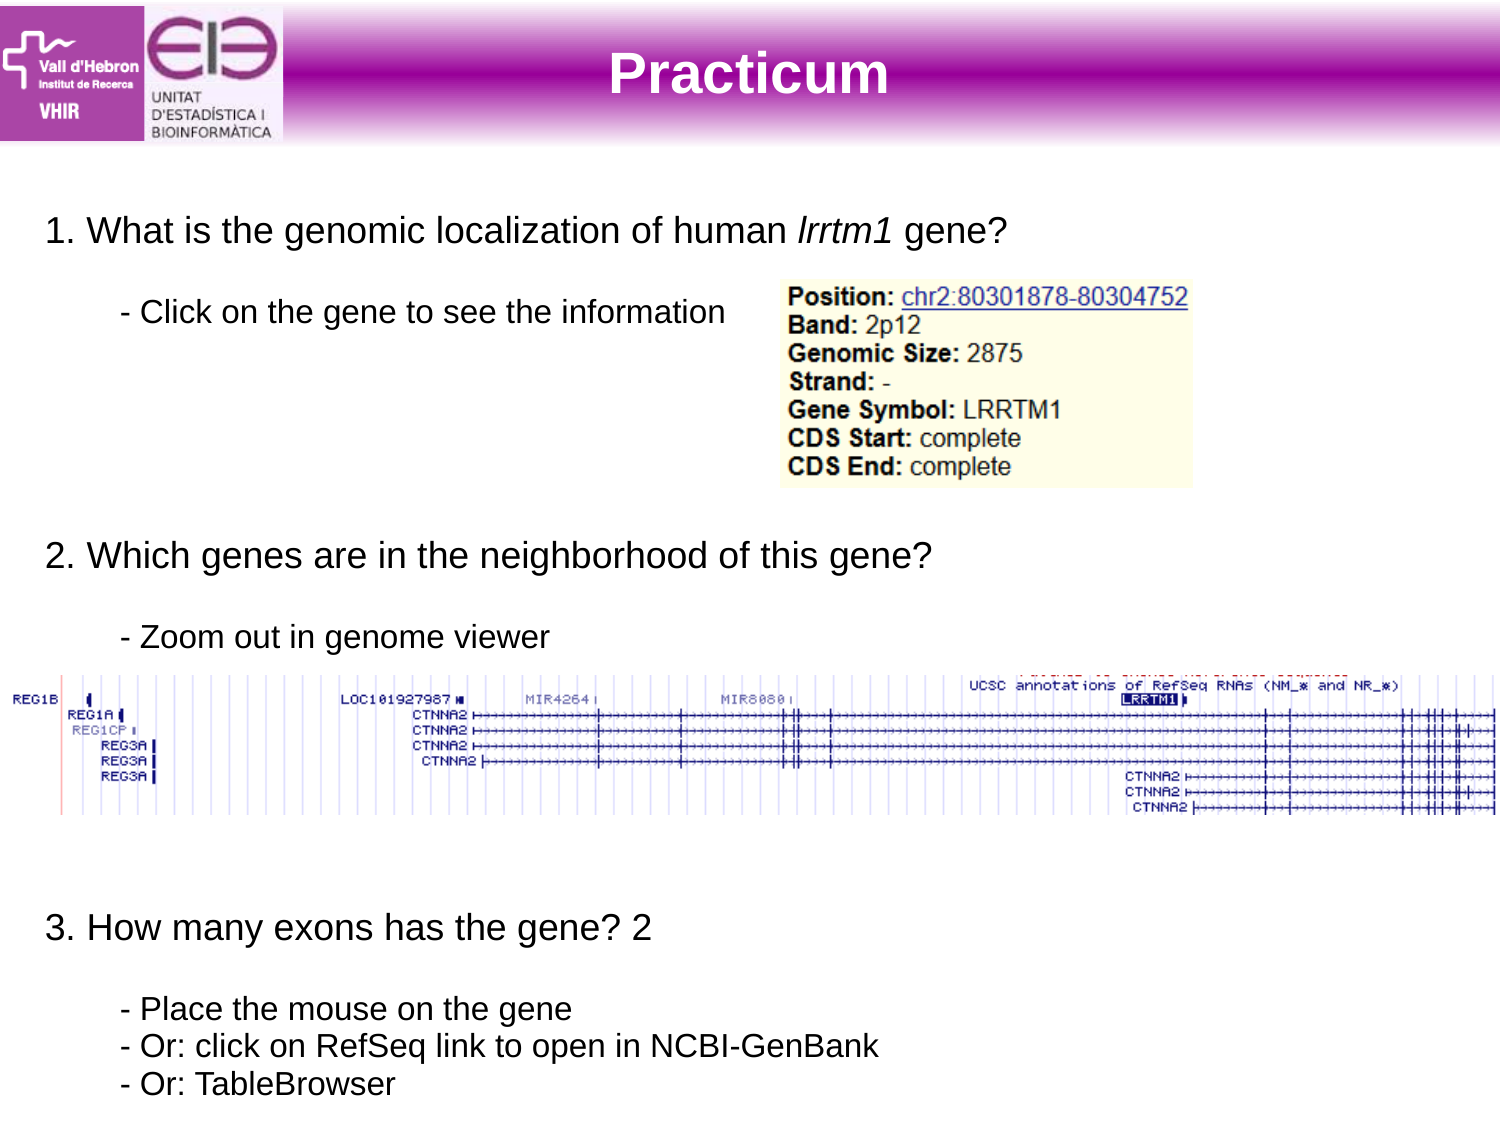

Practicum
1. What is the genomic localization of human lrrtm1 gene?
	- Click on the gene to see the information
2. Which genes are in the neighborhood of this gene?
	- Zoom out in genome viewer
3. How many exons has the gene? 2
	- Place the mouse on the gene
	- Or: click on RefSeq link to open in NCBI-GenBank
	- Or: TableBrowser